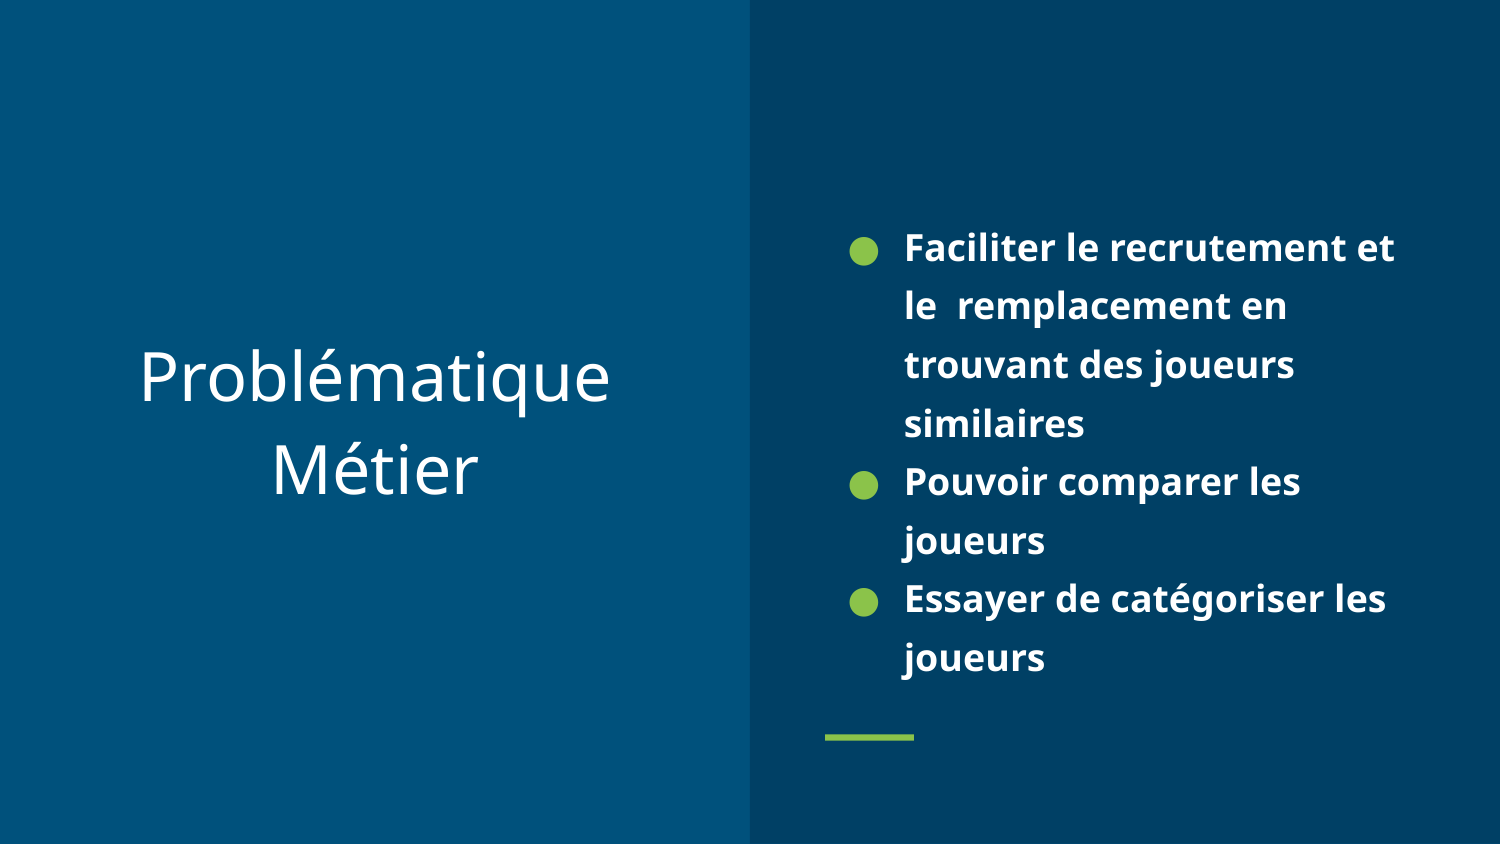

Faciliter le recrutement et le remplacement en trouvant des joueurs similaires
Pouvoir comparer les joueurs
Essayer de catégoriser les joueurs
# Problématique Métier